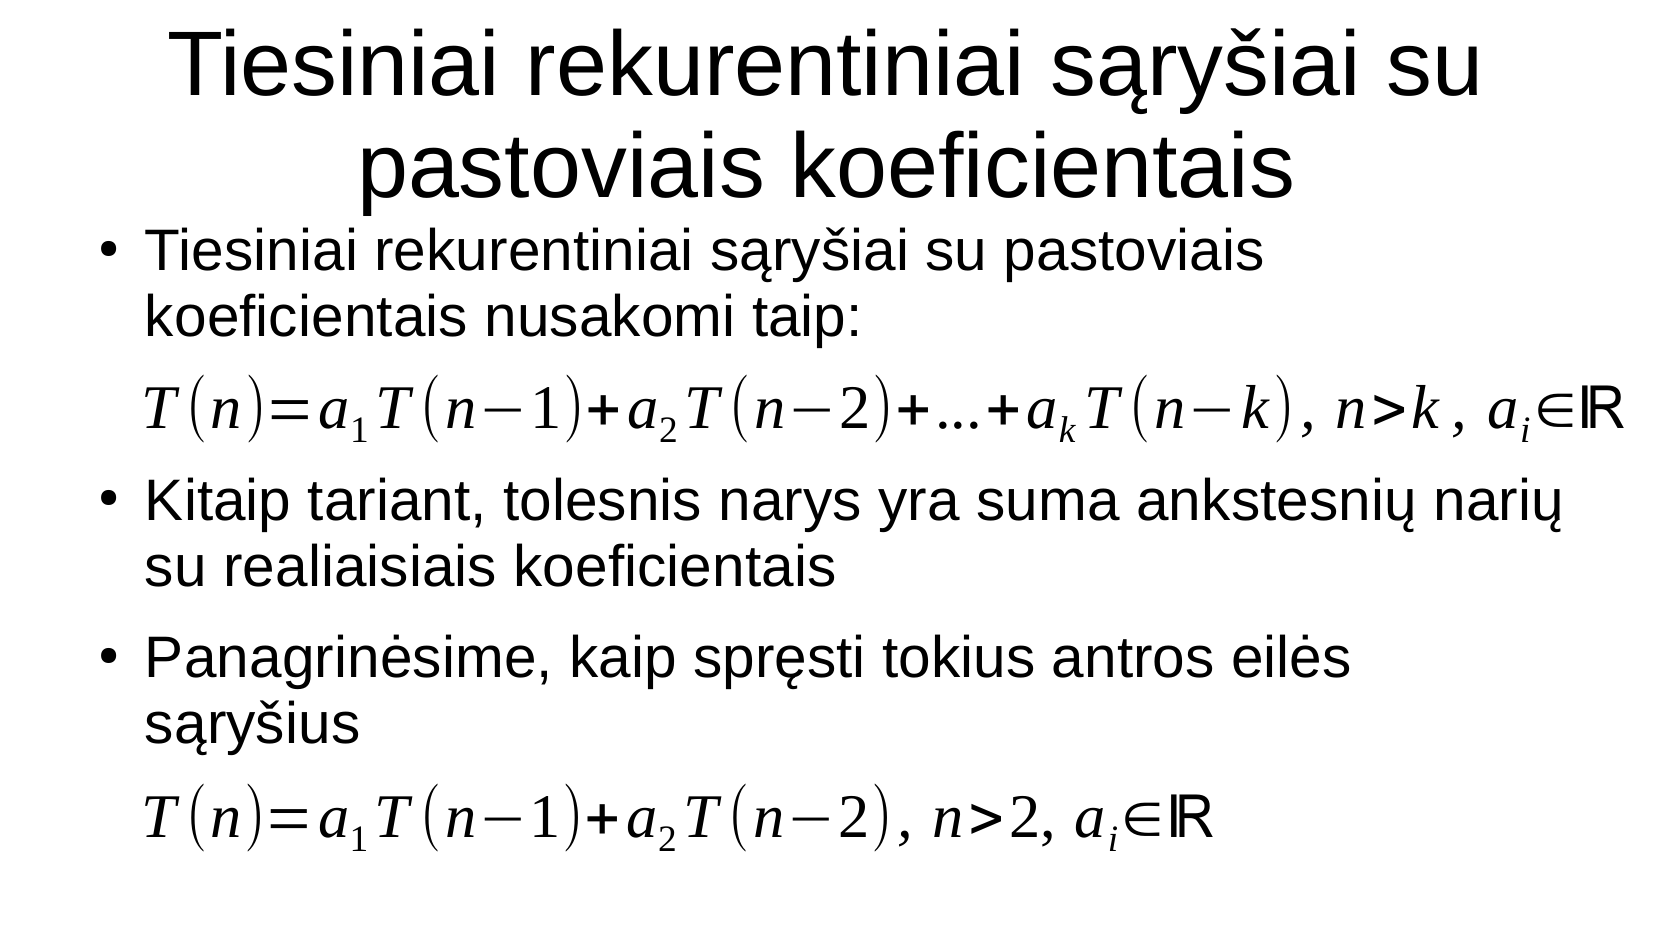

# Tiesiniai rekurentiniai sąryšiai su pastoviais koeficientais
Tiesiniai rekurentiniai sąryšiai su pastoviais koeficientais nusakomi taip:
Kitaip tariant, tolesnis narys yra suma ankstesnių narių su realiaisiais koeficientais
Panagrinėsime, kaip spręsti tokius antros eilės sąryšius